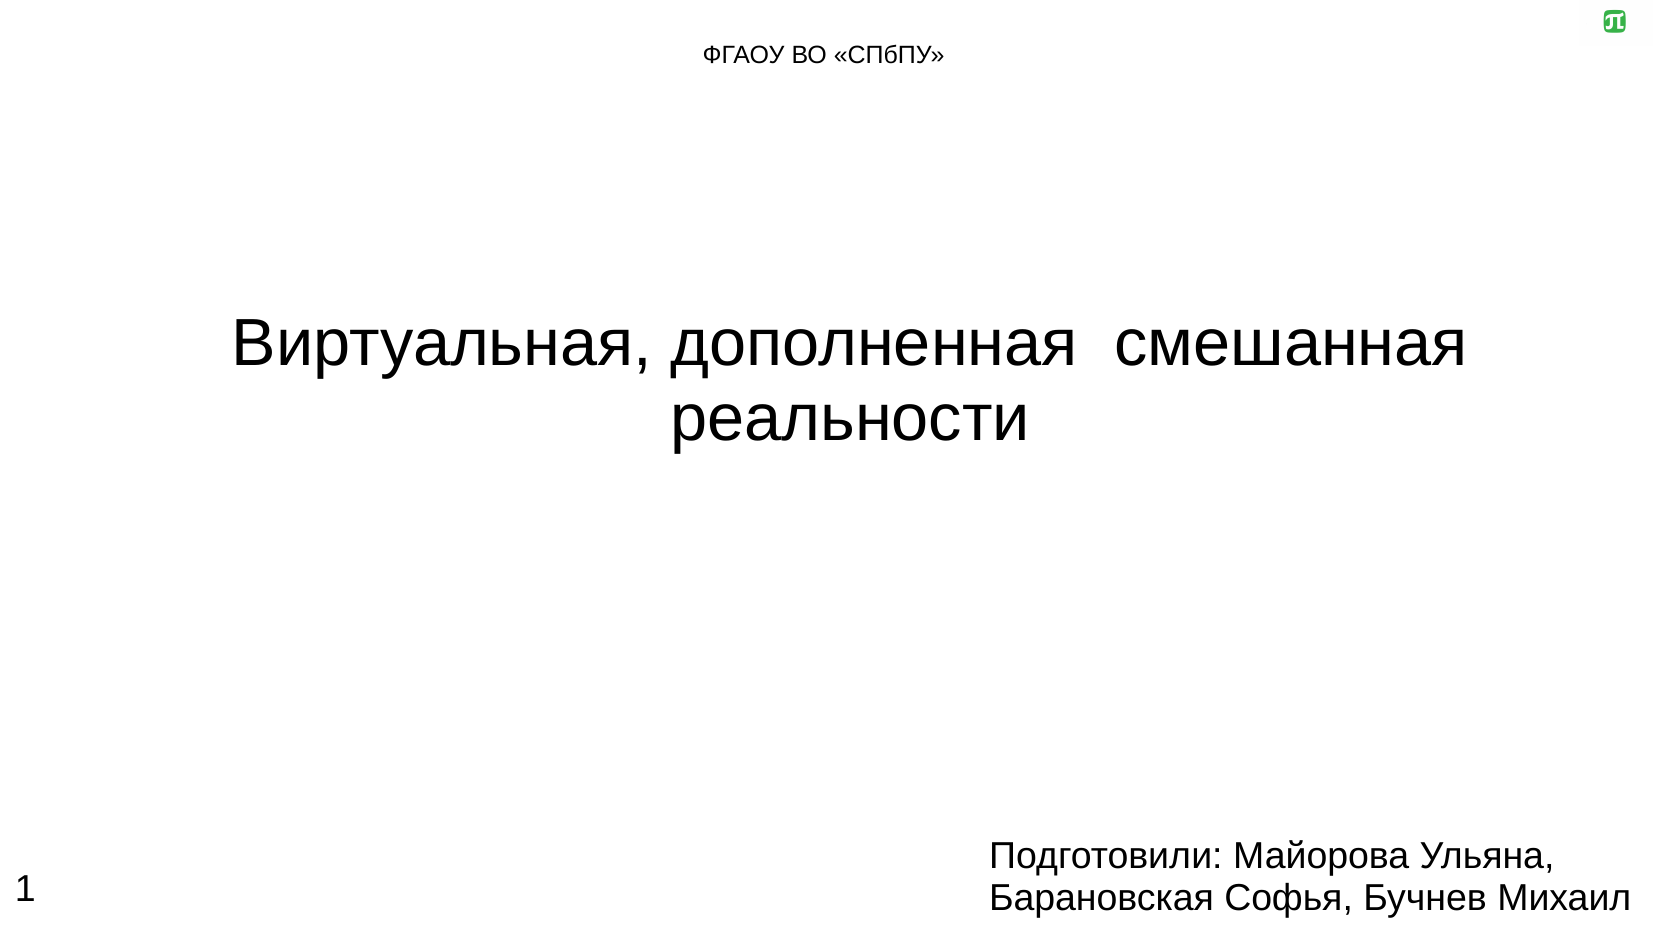

# ФГАОУ ВО «СПбПУ»
Виртуальная, дополненная смешанная реальности
Подготовили: Майорова Ульяна,
Барановская Софья, Бучнев Михаил